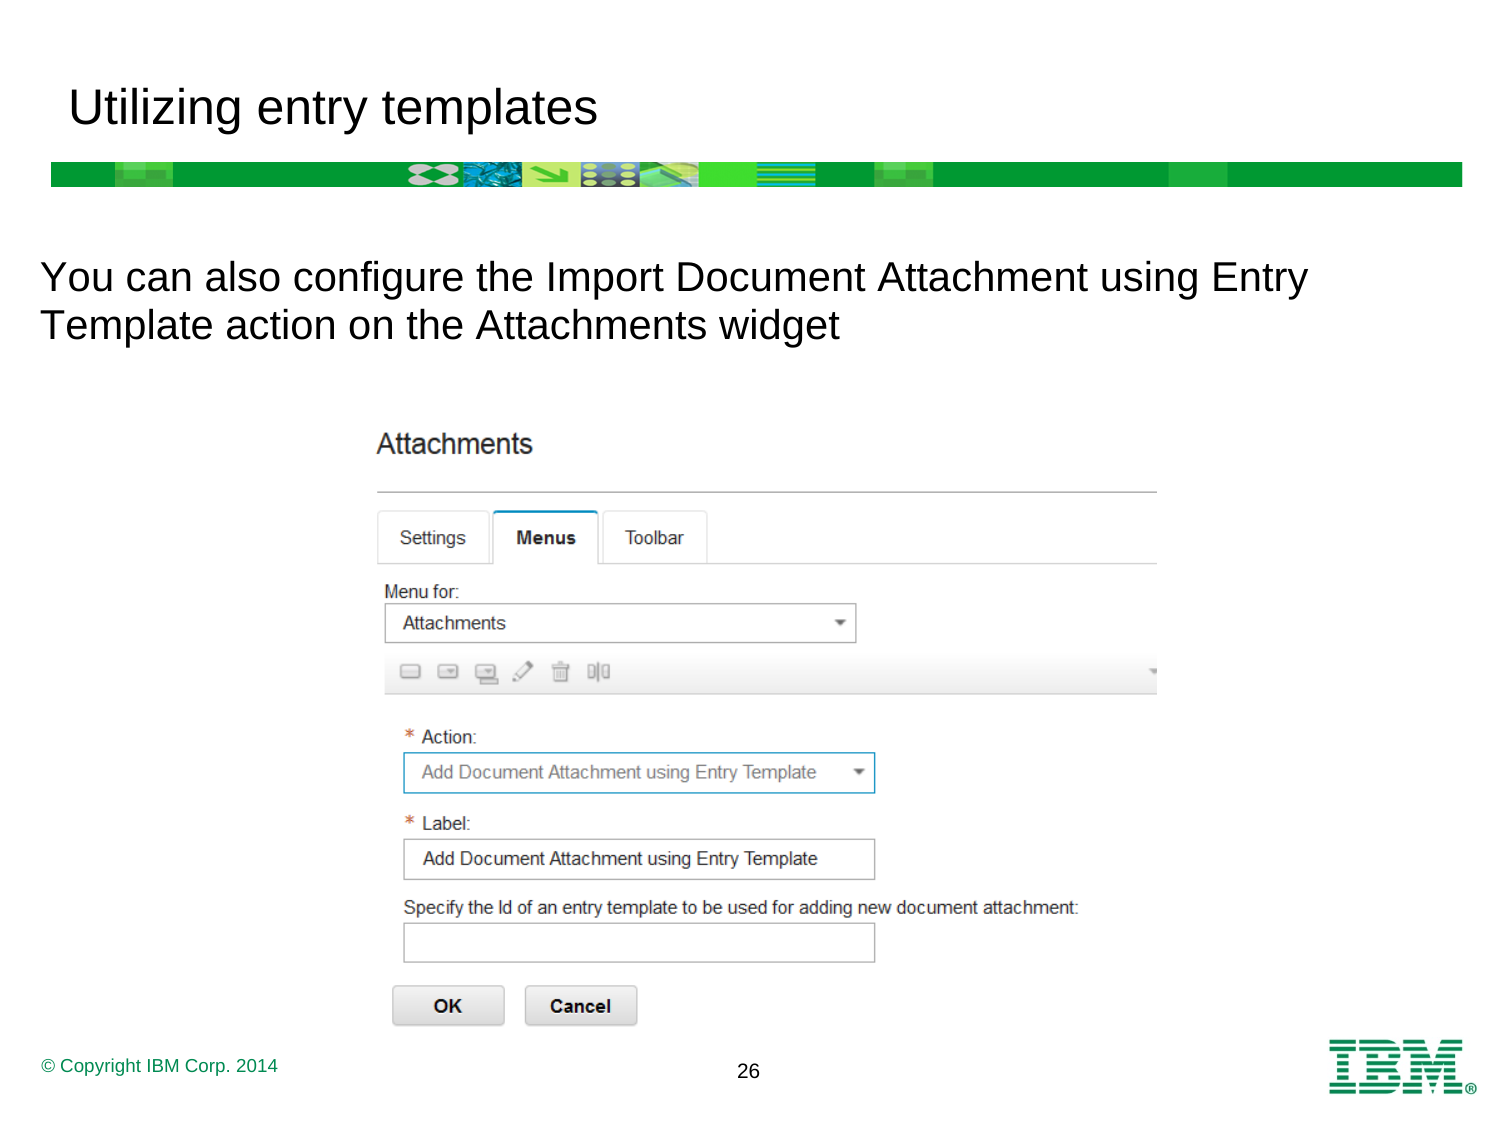

# Utilizing entry templates
You can also configure the Import Document Attachment using Entry Template action on the Attachments widget
26